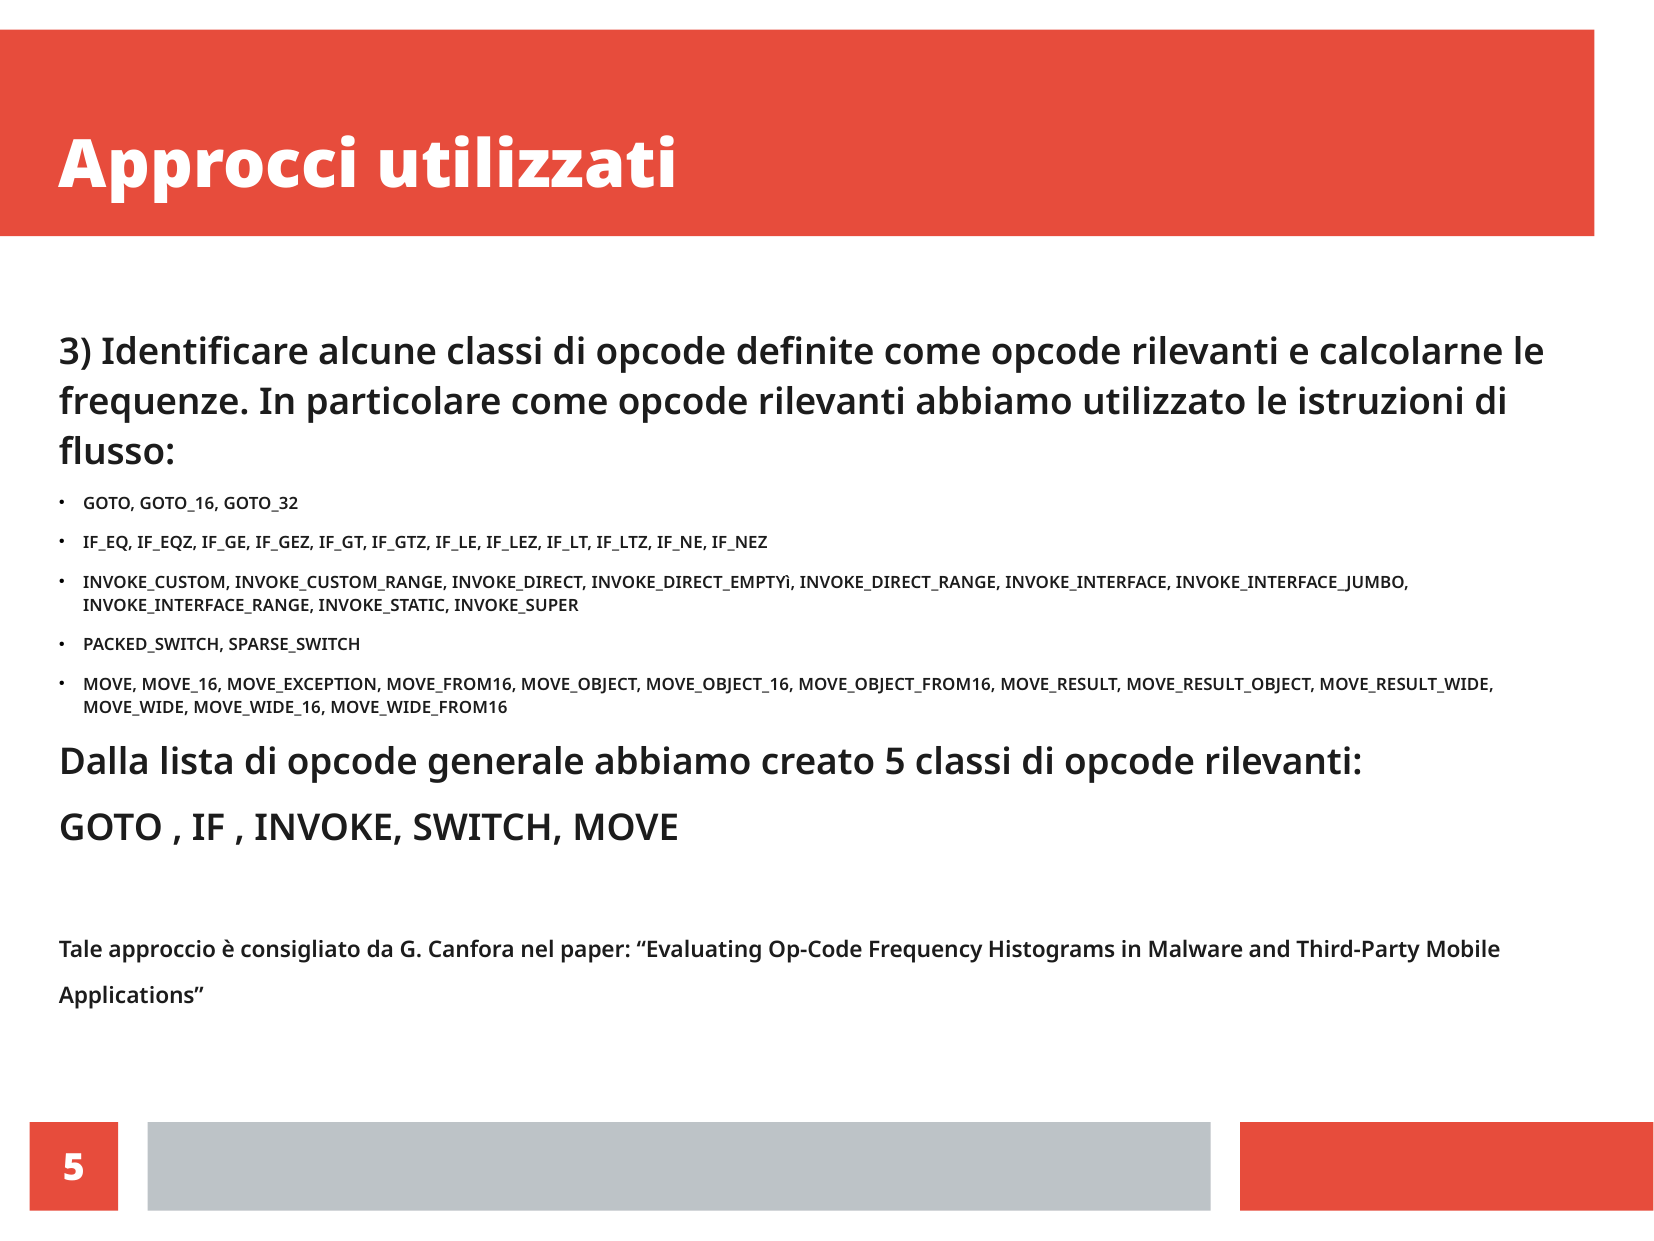

# Approcci utilizzati
3) Identificare alcune classi di opcode definite come opcode rilevanti e calcolarne le frequenze. In particolare come opcode rilevanti abbiamo utilizzato le istruzioni di flusso:
GOTO, GOTO_16, GOTO_32
IF_EQ, IF_EQZ, IF_GE, IF_GEZ, IF_GT, IF_GTZ, IF_LE, IF_LEZ, IF_LT, IF_LTZ, IF_NE, IF_NEZ
INVOKE_CUSTOM, INVOKE_CUSTOM_RANGE, INVOKE_DIRECT, INVOKE_DIRECT_EMPTYì, INVOKE_DIRECT_RANGE, INVOKE_INTERFACE, INVOKE_INTERFACE_JUMBO, INVOKE_INTERFACE_RANGE, INVOKE_STATIC, INVOKE_SUPER
PACKED_SWITCH, SPARSE_SWITCH
MOVE, MOVE_16, MOVE_EXCEPTION, MOVE_FROM16, MOVE_OBJECT, MOVE_OBJECT_16, MOVE_OBJECT_FROM16, MOVE_RESULT, MOVE_RESULT_OBJECT, MOVE_RESULT_WIDE, MOVE_WIDE, MOVE_WIDE_16, MOVE_WIDE_FROM16
Dalla lista di opcode generale abbiamo creato 5 classi di opcode rilevanti:
GOTO , IF , INVOKE, SWITCH, MOVE
Tale approccio è consigliato da G. Canfora nel paper: “Evaluating Op-Code Frequency Histograms in Malware and Third-Party Mobile Applications”
5